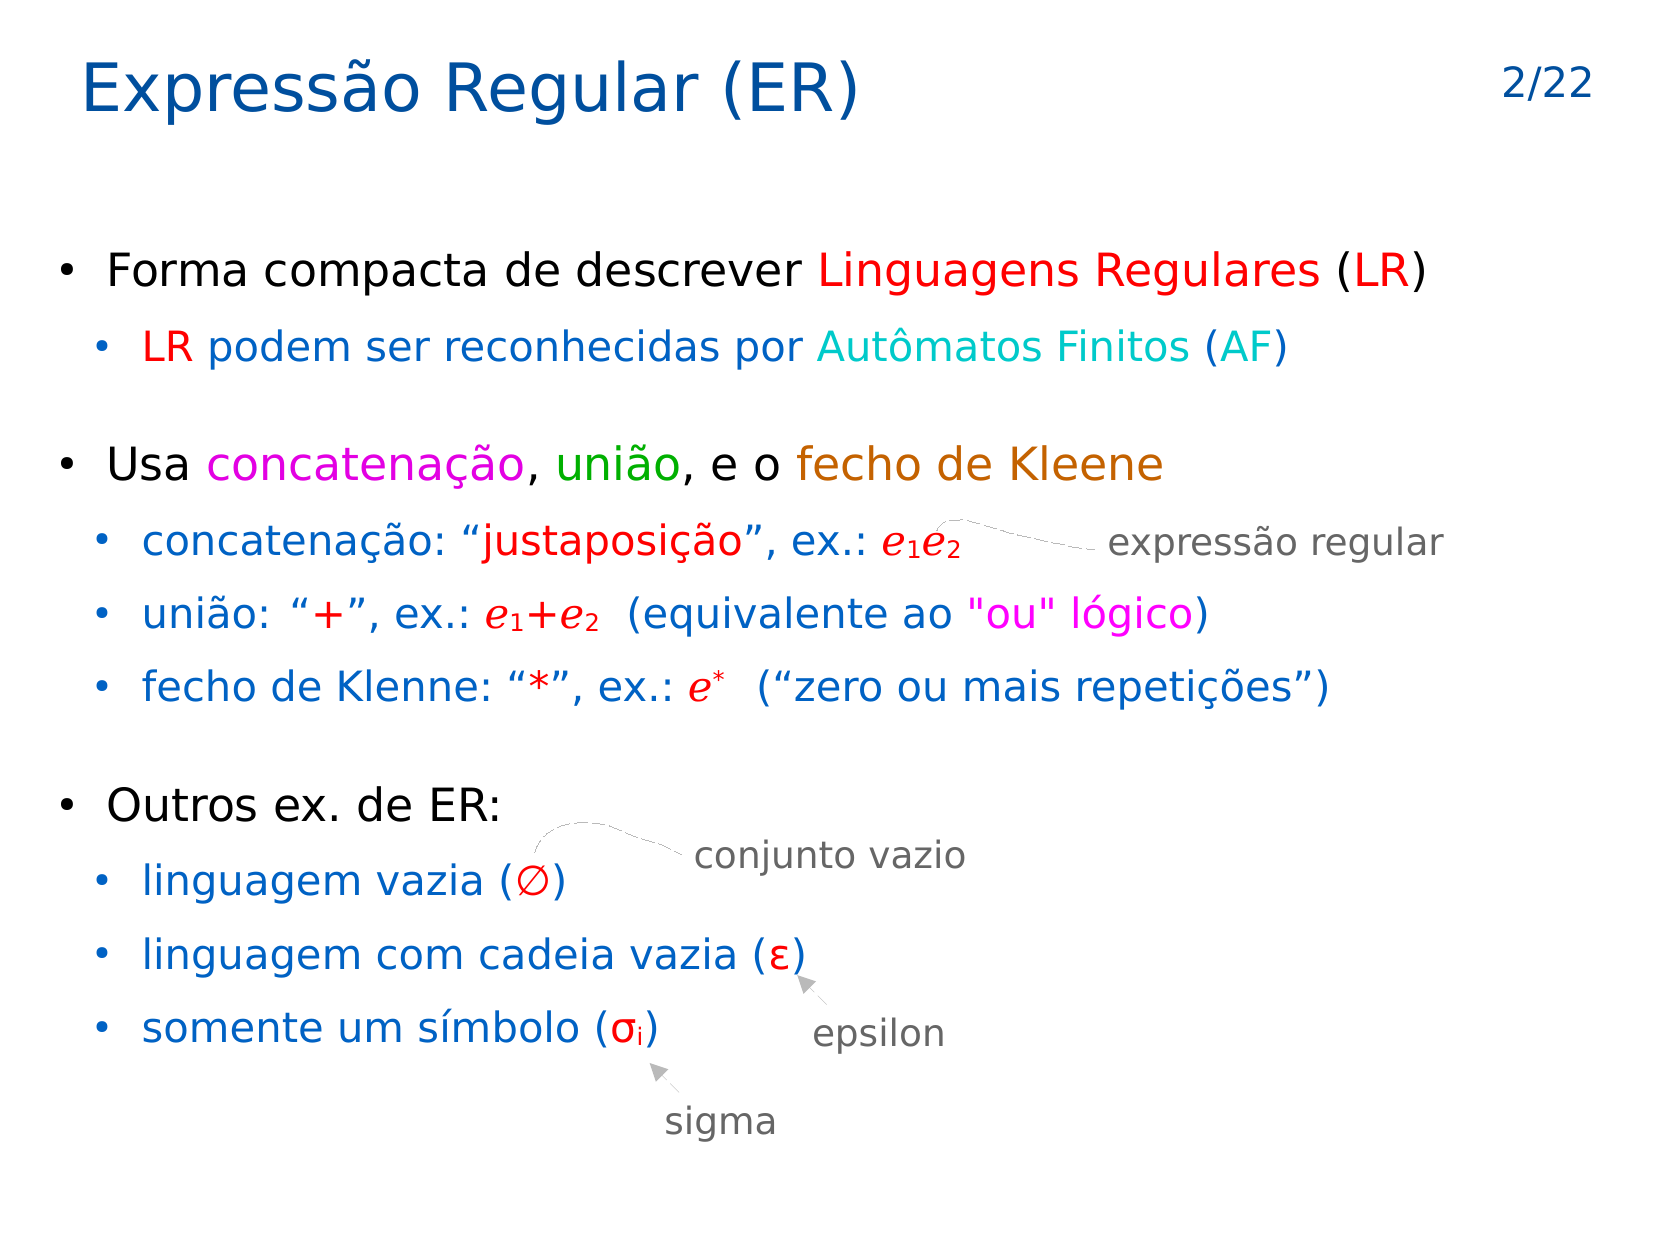

# Expressão Regular (ER)
2
Forma compacta de descrever Linguagens Regulares (LR)
LR podem ser reconhecidas por Autômatos Finitos (AF)
Usa concatenação, união, e o fecho de Kleene
concatenação: “justaposição”, ex.: ℯ1ℯ2
união: 	“+”, ex.: ℯ1+ℯ2 (equivalente ao "ou" lógico)
fecho de Klenne: “*”, ex.: ℯ* (“zero ou mais repetições”)
Outros ex. de ER:
linguagem vazia (∅)
linguagem com cadeia vazia (ε)
somente um símbolo (σi)
expressão regular
conjunto vazio
epsilon
sigma